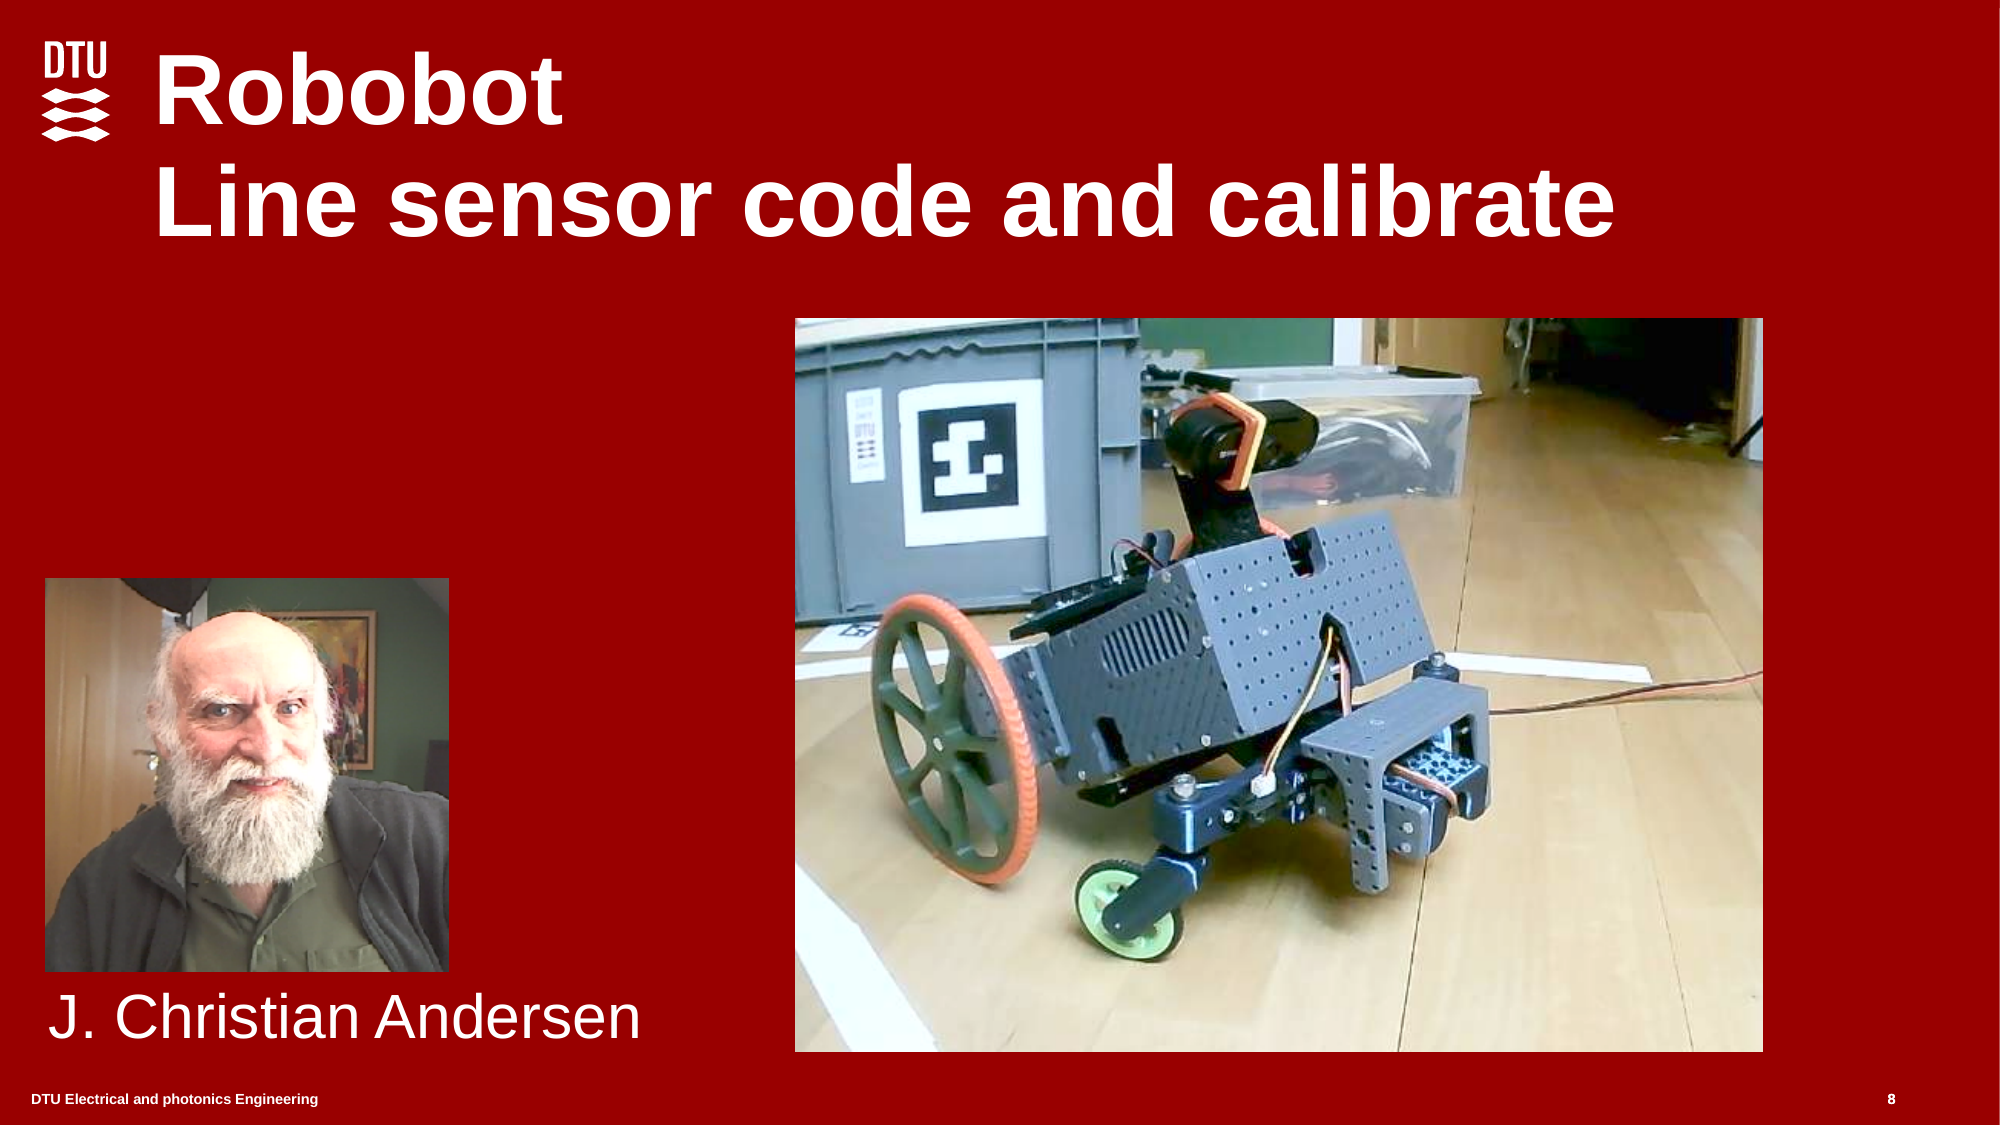

# Robobot Line sensor code and calibrate
J. Christian Andersen
8